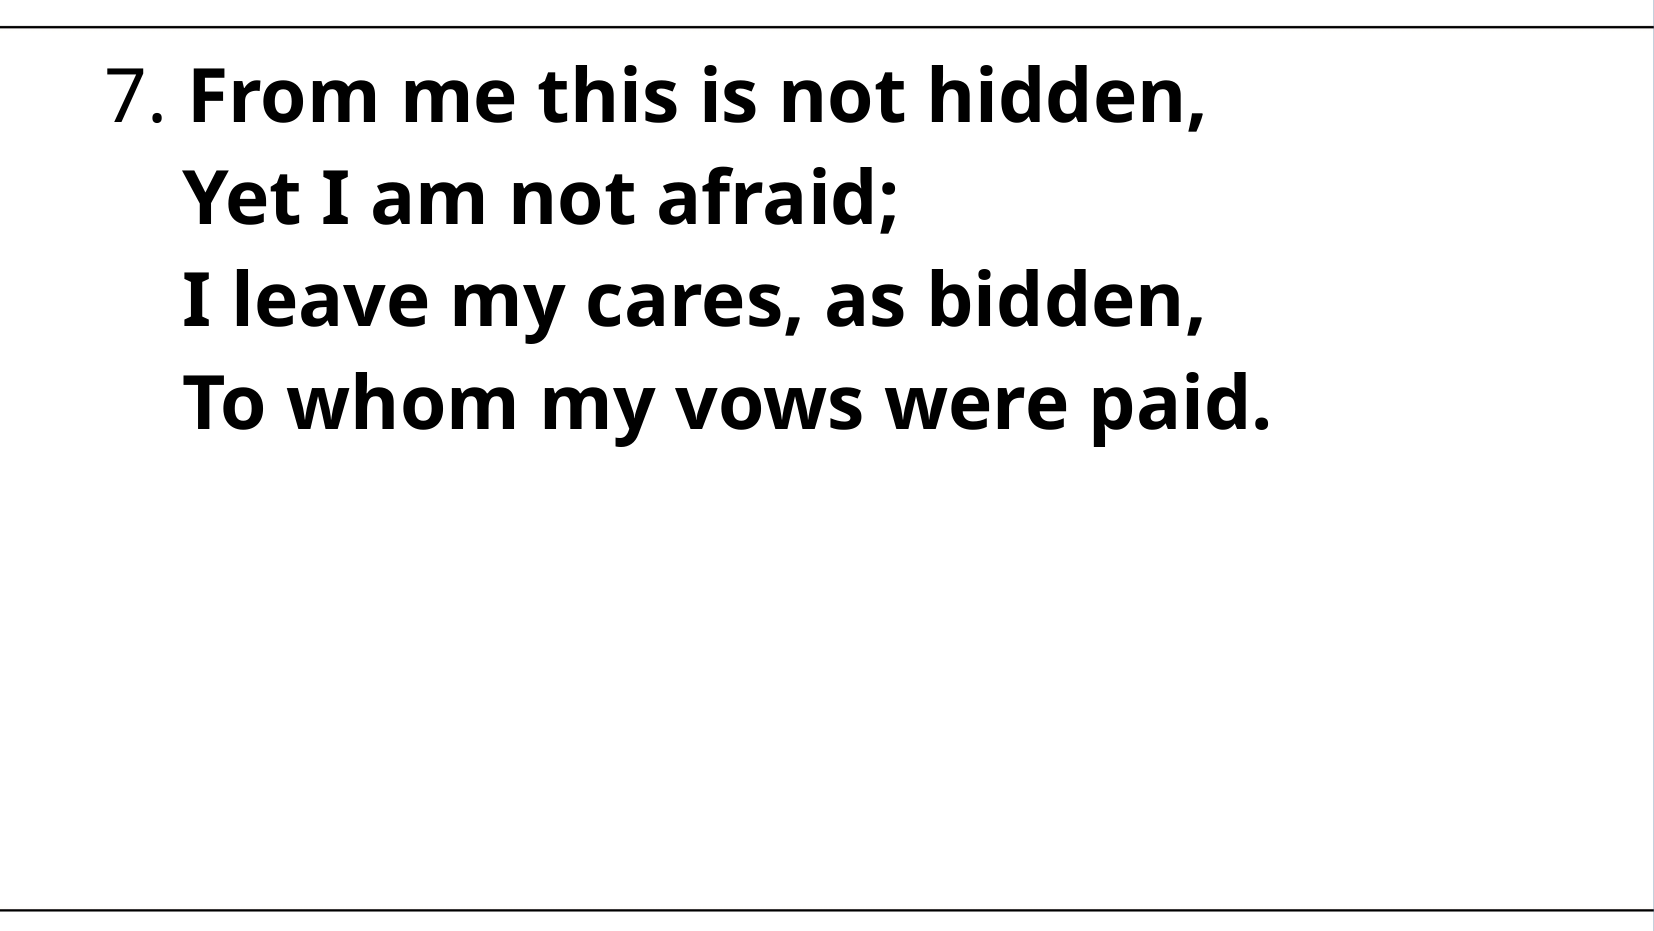

7. From me this is not hidden,
 Yet I am not afraid;
 I leave my cares, as bidden,
 To whom my vows were paid.